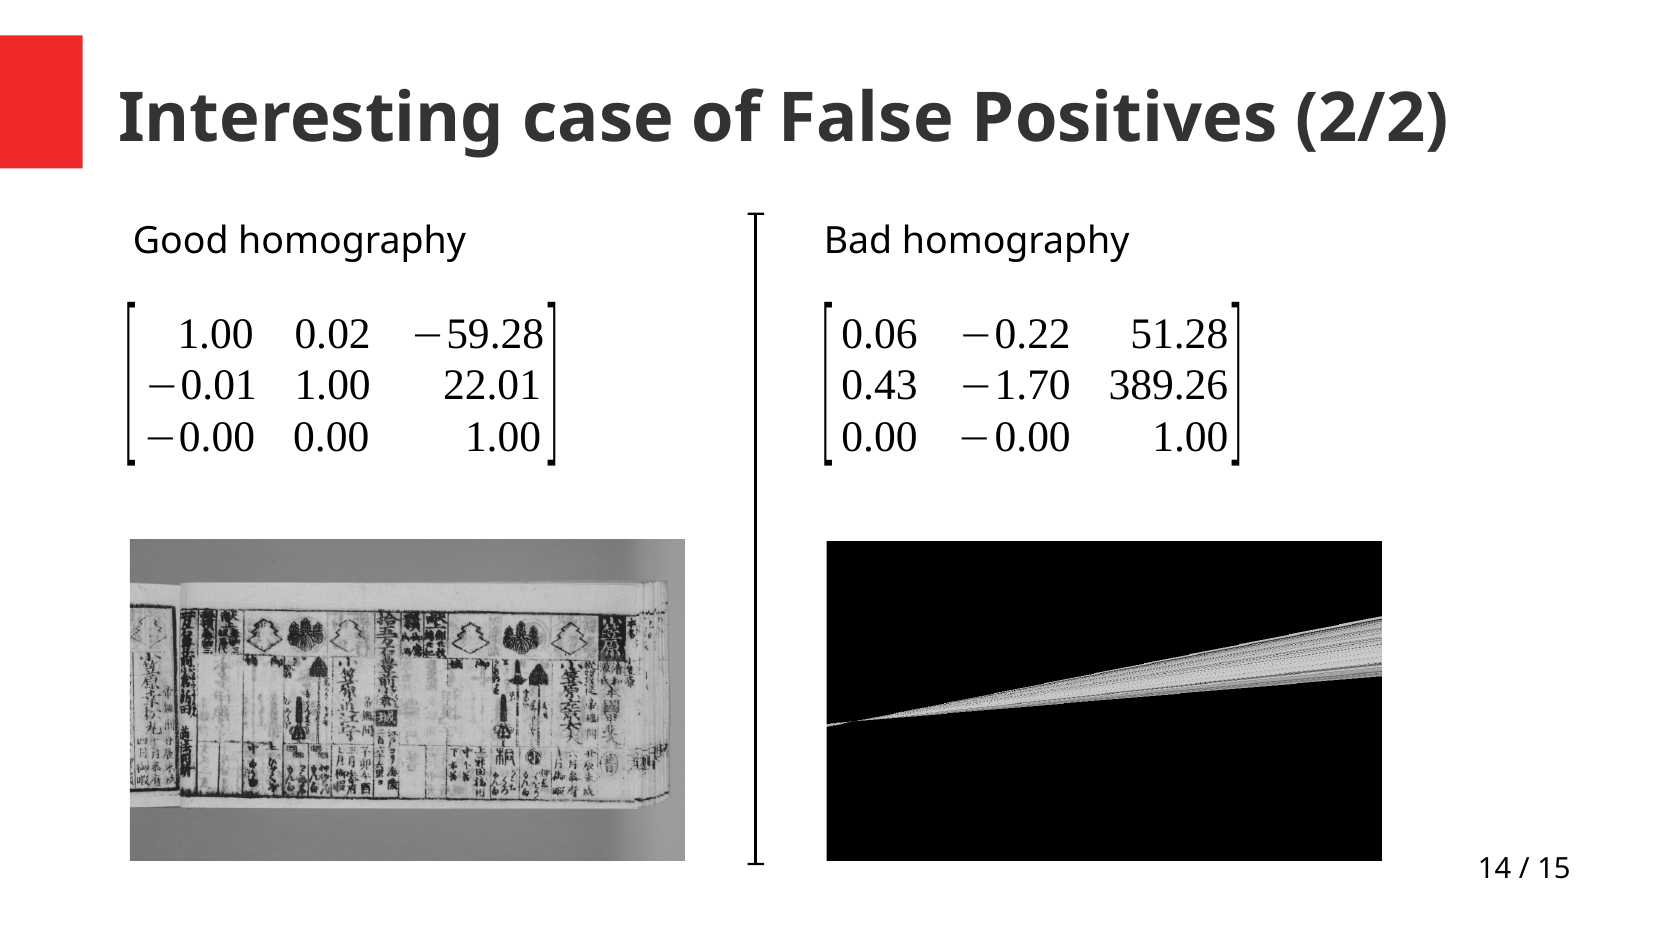

# Interesting case of False Positives (2/2)
Good homography
Bad homography
14